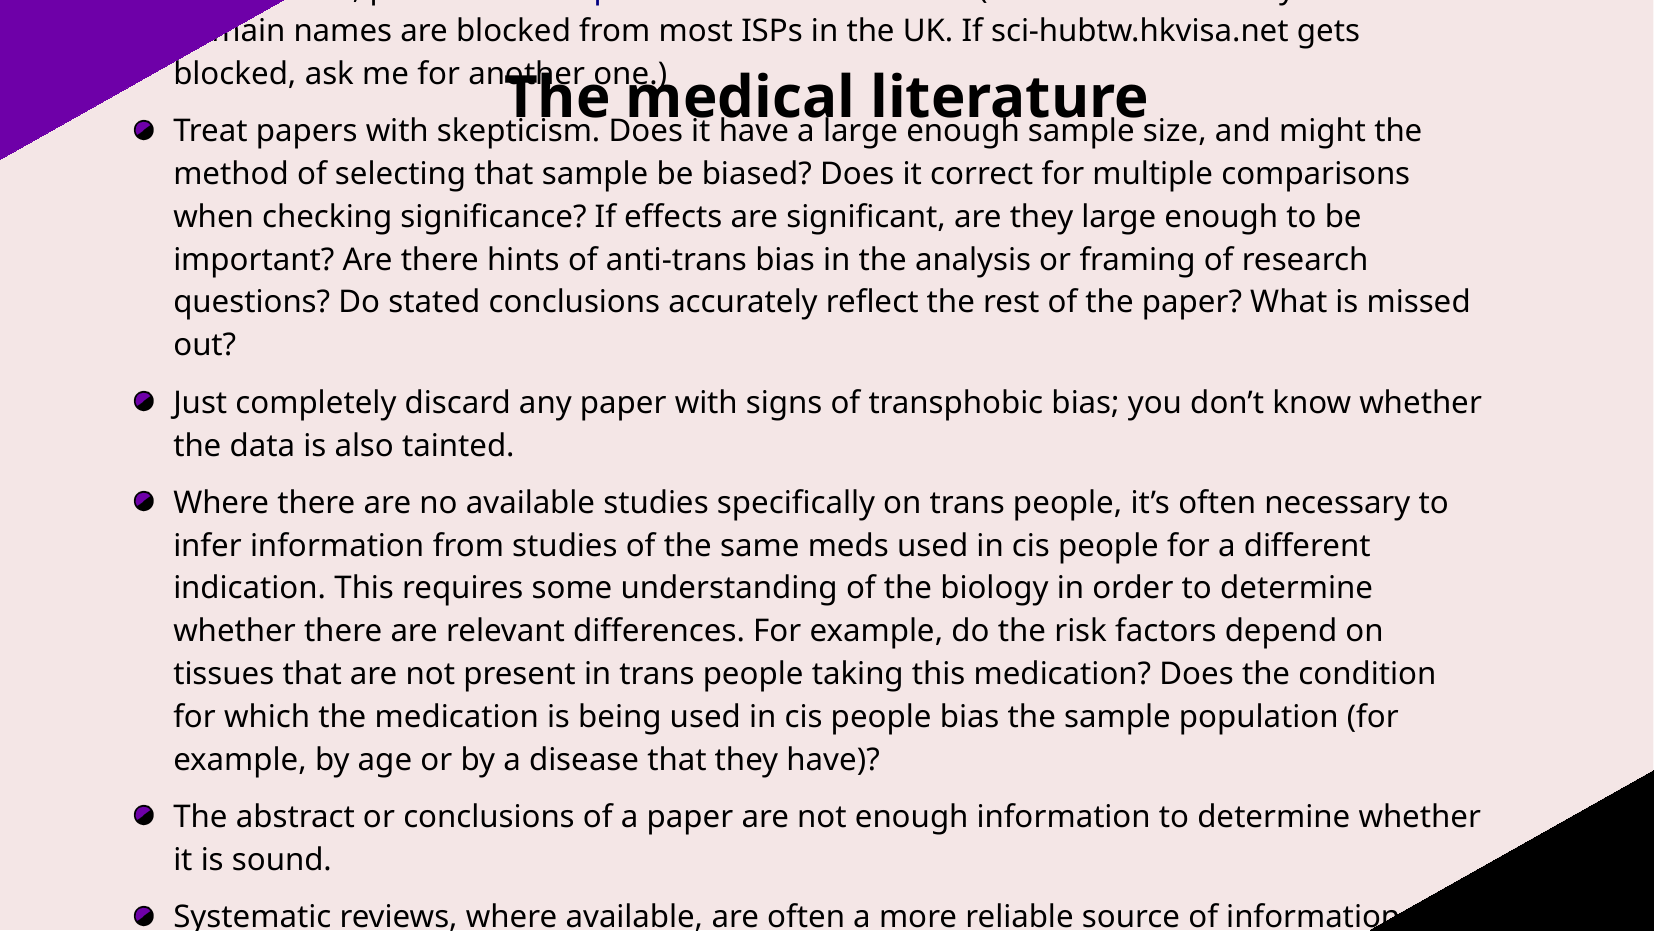

Medical papers that are not open-access are often available on Sci-Hub. Search the title, find the DOI, paste it into https://sci-hubtw.hkvisa.net/ (The sci-hub.<country-domain> domain names are blocked from most ISPs in the UK. If sci-hubtw.hkvisa.net gets blocked, ask me for another one.)
Treat papers with skepticism. Does it have a large enough sample size, and might the method of selecting that sample be biased? Does it correct for multiple comparisons when checking significance? If effects are significant, are they large enough to be important? Are there hints of anti-trans bias in the analysis or framing of research questions? Do stated conclusions accurately reflect the rest of the paper? What is missed out?
Just completely discard any paper with signs of transphobic bias; you don’t know whether the data is also tainted.
Where there are no available studies specifically on trans people, it’s often necessary to infer information from studies of the same meds used in cis people for a different indication. This requires some understanding of the biology in order to determine whether there are relevant differences. For example, do the risk factors depend on tissues that are not present in trans people taking this medication? Does the condition for which the medication is being used in cis people bias the sample population (for example, by age or by a disease that they have)?
The abstract or conclusions of a paper are not enough information to determine whether it is sound.
Systematic reviews, where available, are often a more reliable source of information than individual studies. Not only is the overall patient sample larger, but methodological flaws and errors in statistical analysis of particular studies carry less weight. Note that reviews do not typically re-analyse original data; the advantage here is just in diluting the effect of errors.
# The medical literature